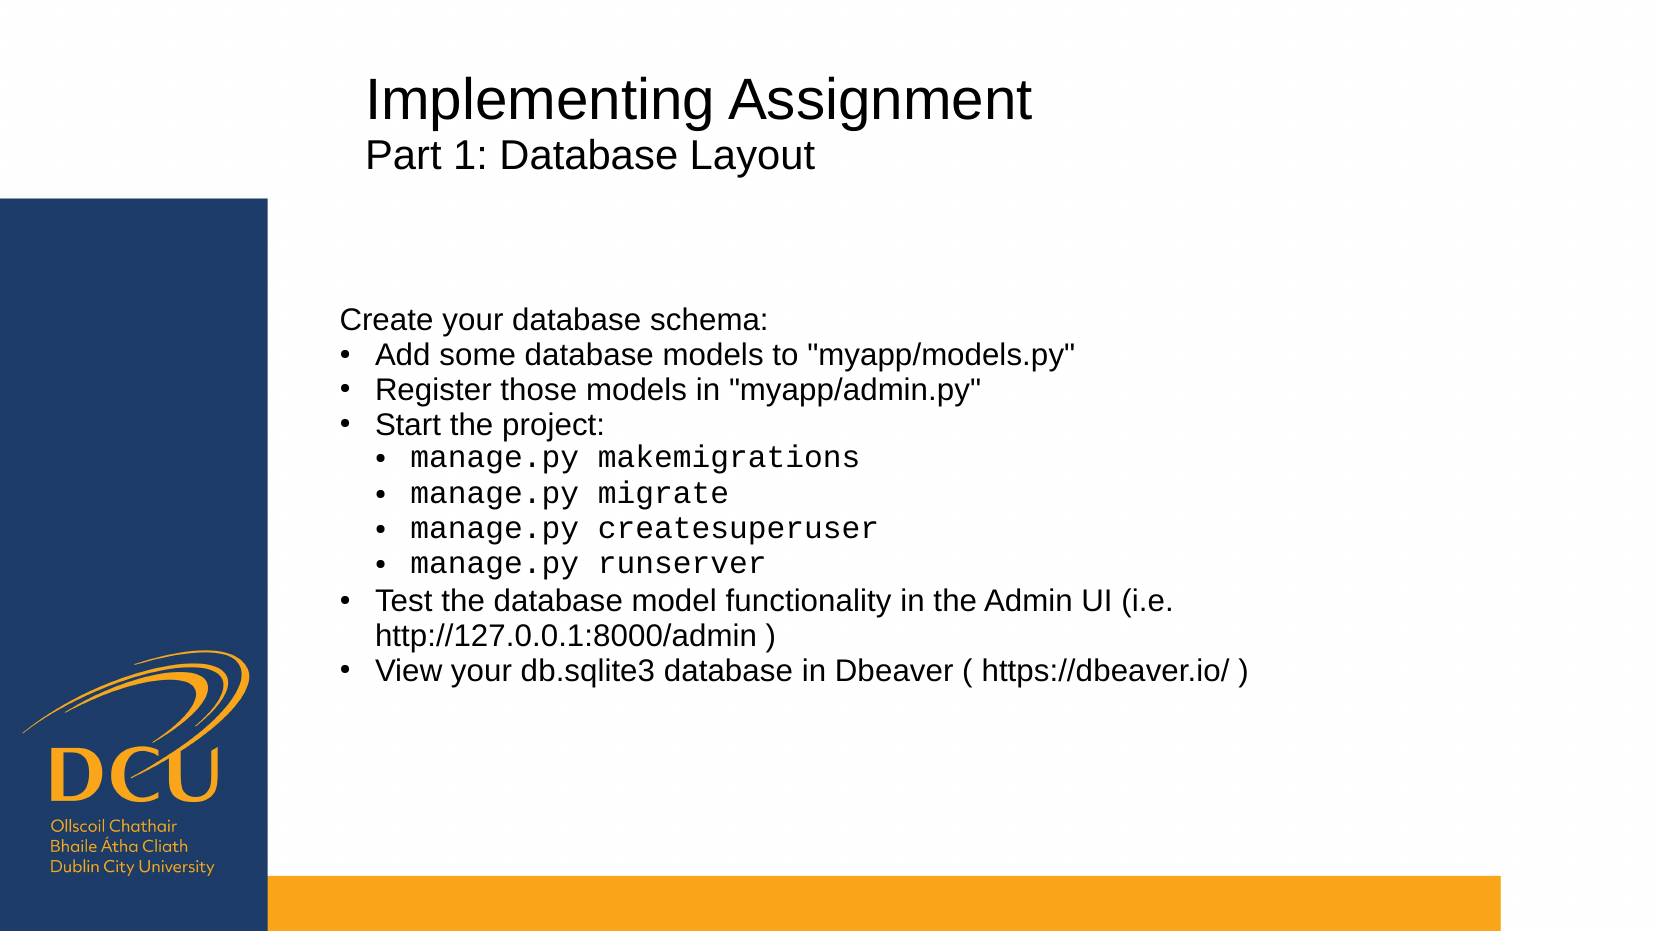

Implementing Assignment
Part 1: Database Layout
Create your database schema:
Add some database models to "myapp/models.py"
Register those models in "myapp/admin.py"
Start the project:
manage.py makemigrations
manage.py migrate
manage.py createsuperuser
manage.py runserver
Test the database model functionality in the Admin UI (i.e. http://127.0.0.1:8000/admin )
View your db.sqlite3 database in Dbeaver ( https://dbeaver.io/ )